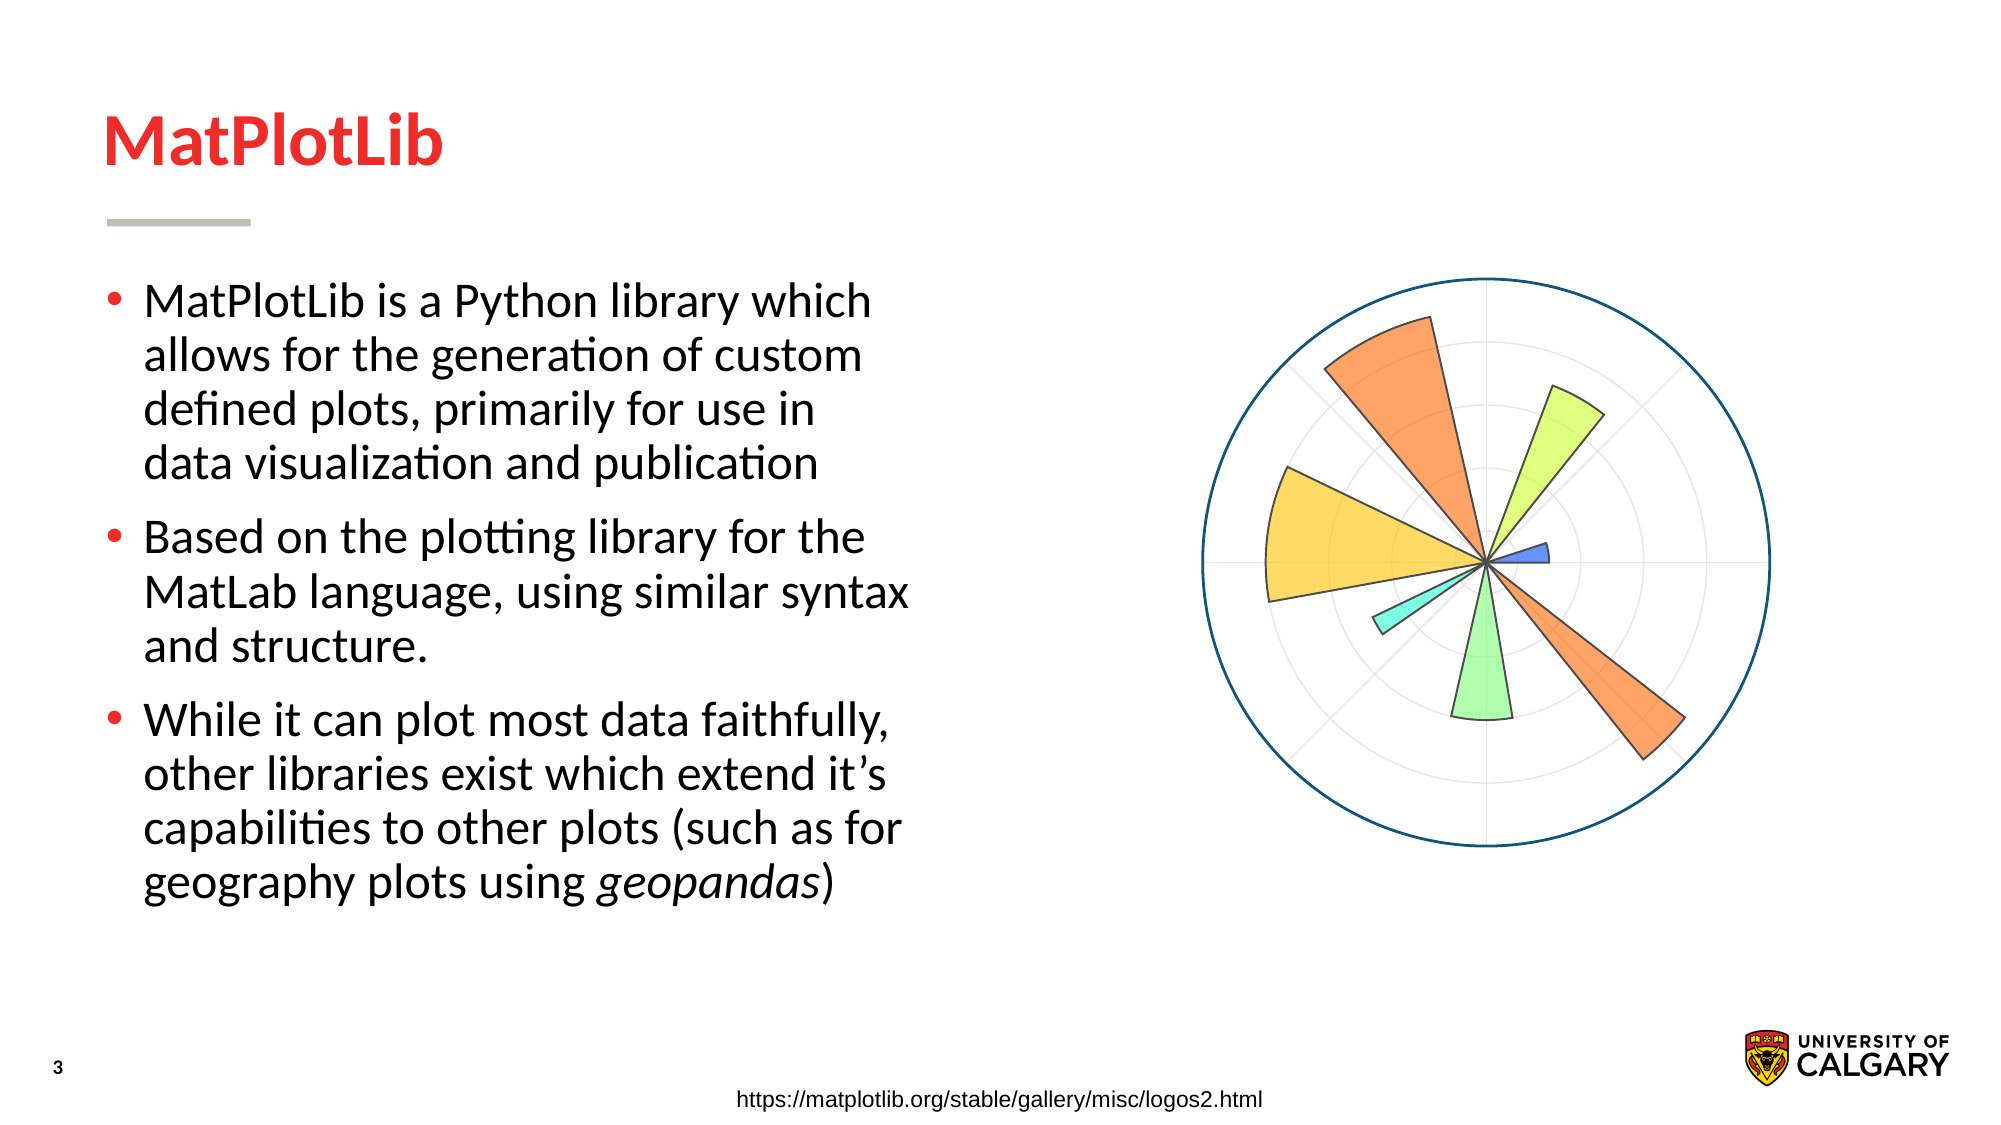

# MatPlotLib
MatPlotLib is a Python library which allows for the generation of custom defined plots, primarily for use in data visualization and publication
Based on the plotting library for the MatLab language, using similar syntax and structure.
While it can plot most data faithfully, other libraries exist which extend it’s capabilities to other plots (such as for geography plots using geopandas)
https://matplotlib.org/stable/gallery/misc/logos2.html